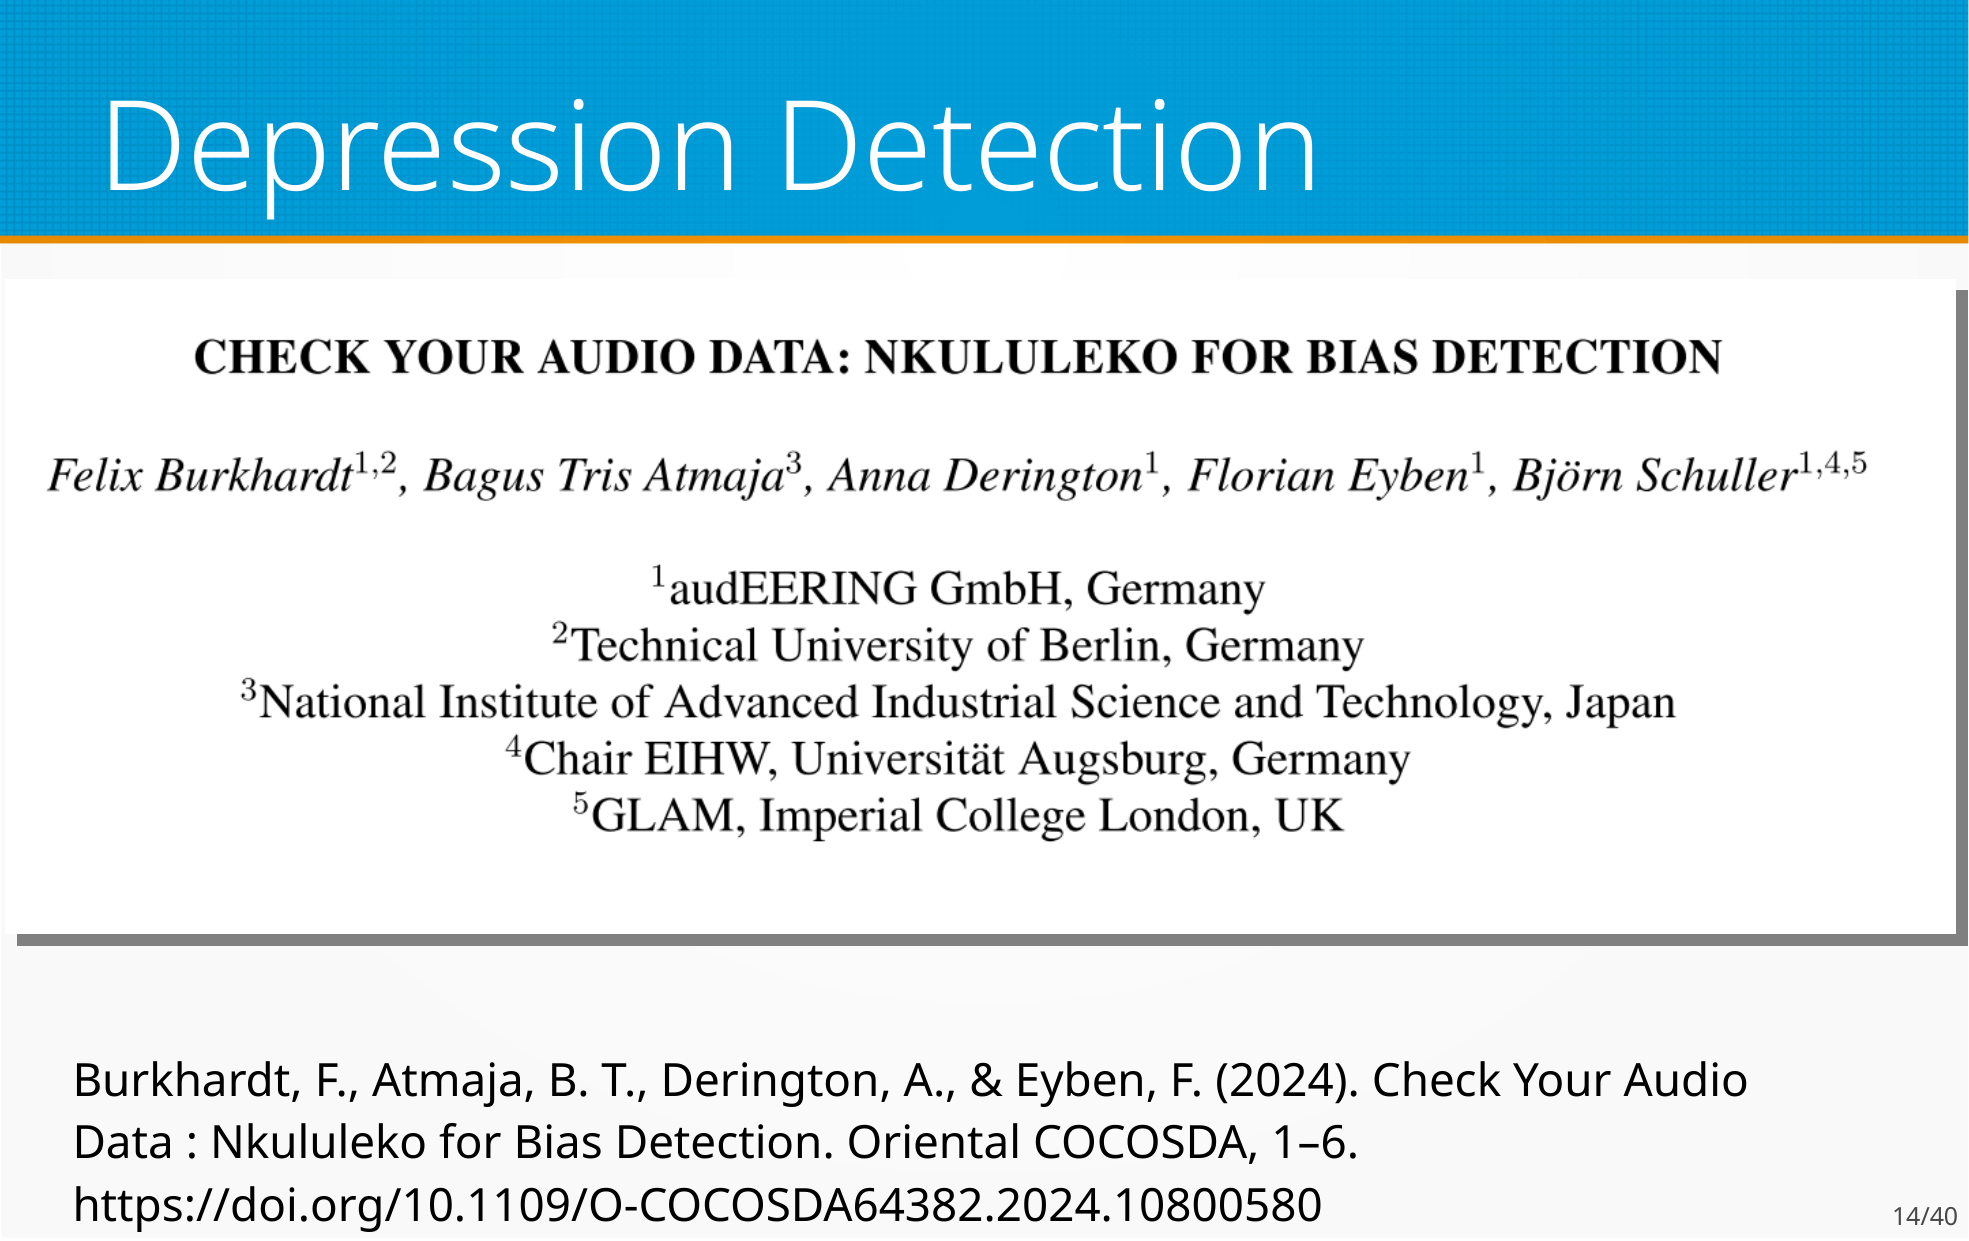

# Depression Detection
Burkhardt, F., Atmaja, B. T., Derington, A., & Eyben, F. (2024). Check Your Audio Data : Nkululeko for Bias Detection. Oriental COCOSDA, 1–6. https://doi.org/10.1109/O-COCOSDA64382.2024.10800580
14